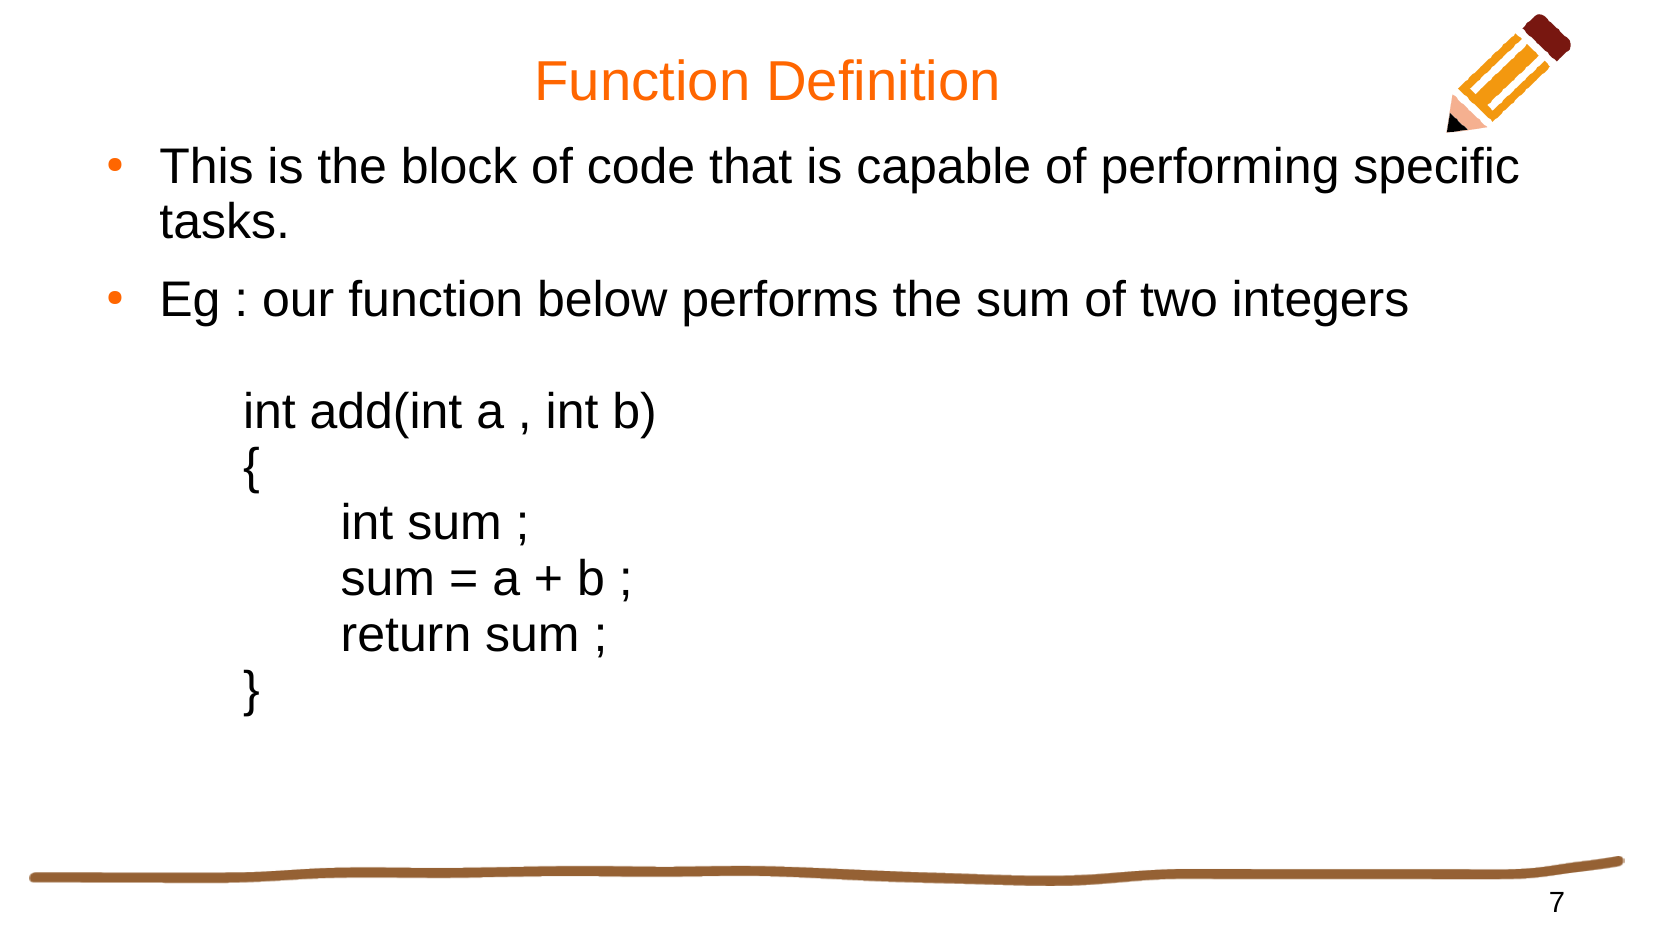

# Function Definition
This is the block of code that is capable of performing specific tasks.
Eg : our function below performs the sum of two integers
 int add(int a , int b)
 {
 int sum ;
 sum = a + b ;
 return sum ;
 }
7